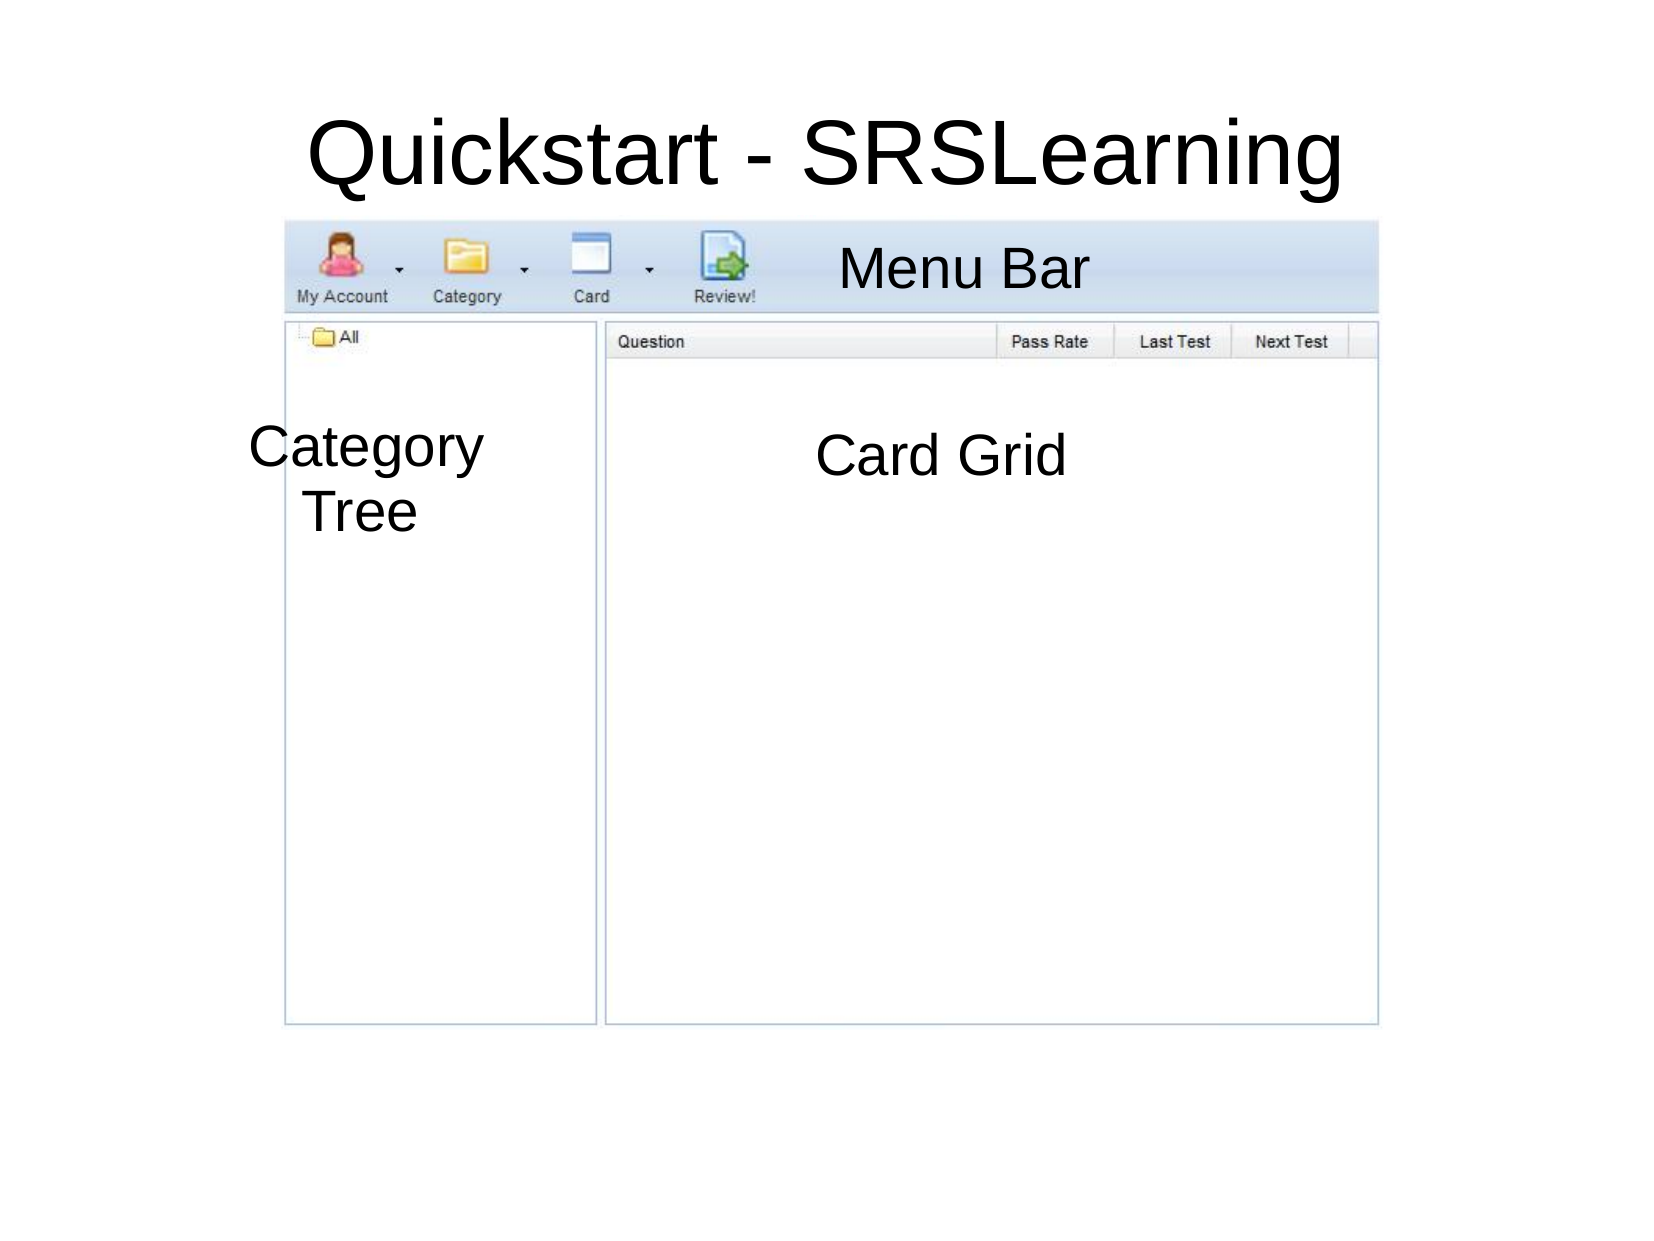

# Quickstart - SRSLearning
Menu Bar
Category Tree
Card Grid